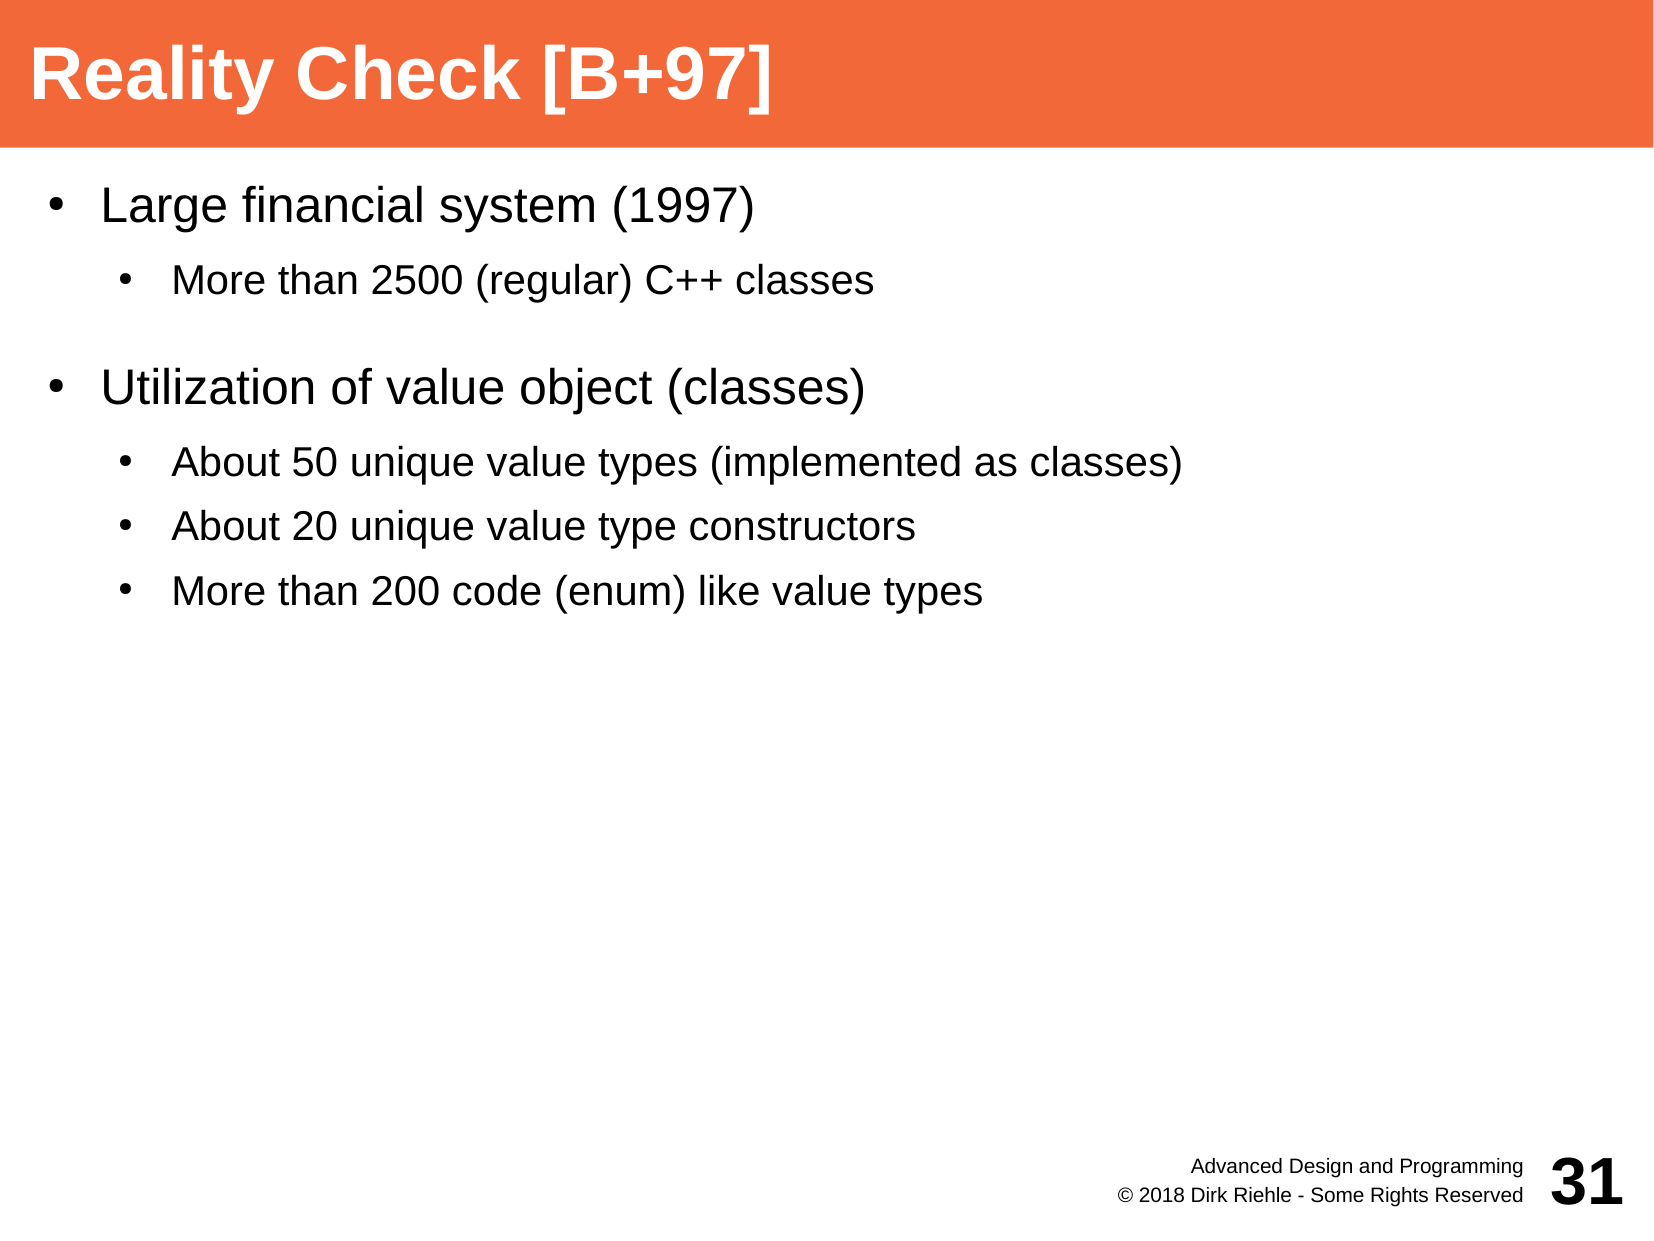

# Reality Check [B+97]
Large financial system (1997)
More than 2500 (regular) C++ classes
Utilization of value object (classes)
About 50 unique value types (implemented as classes)
About 20 unique value type constructors
More than 200 code (enum) like value types
Advanced Design and Programming
31
© 2018 Dirk Riehle - Some Rights Reserved